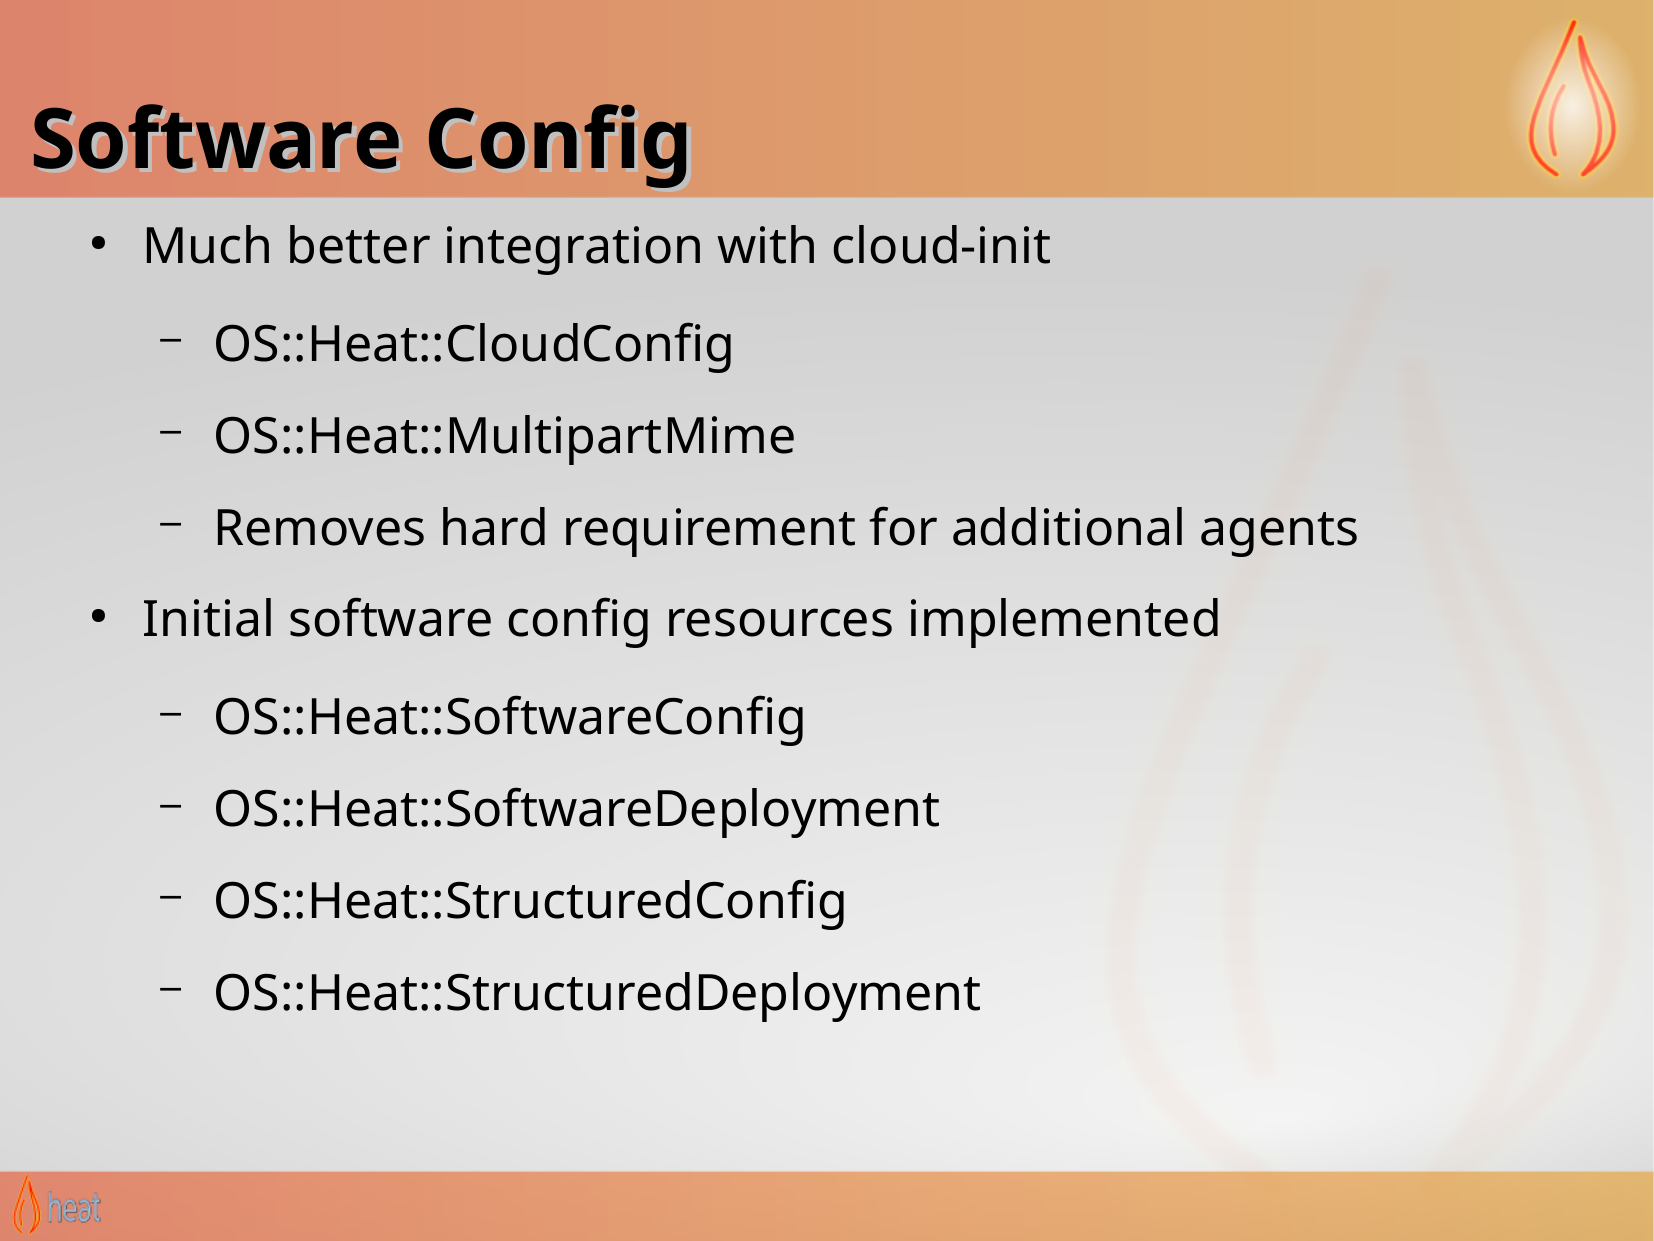

# Software Config
Much better integration with cloud-init
OS::Heat::CloudConfig
OS::Heat::MultipartMime
Removes hard requirement for additional agents
Initial software config resources implemented
OS::Heat::SoftwareConfig
OS::Heat::SoftwareDeployment
OS::Heat::StructuredConfig
OS::Heat::StructuredDeployment